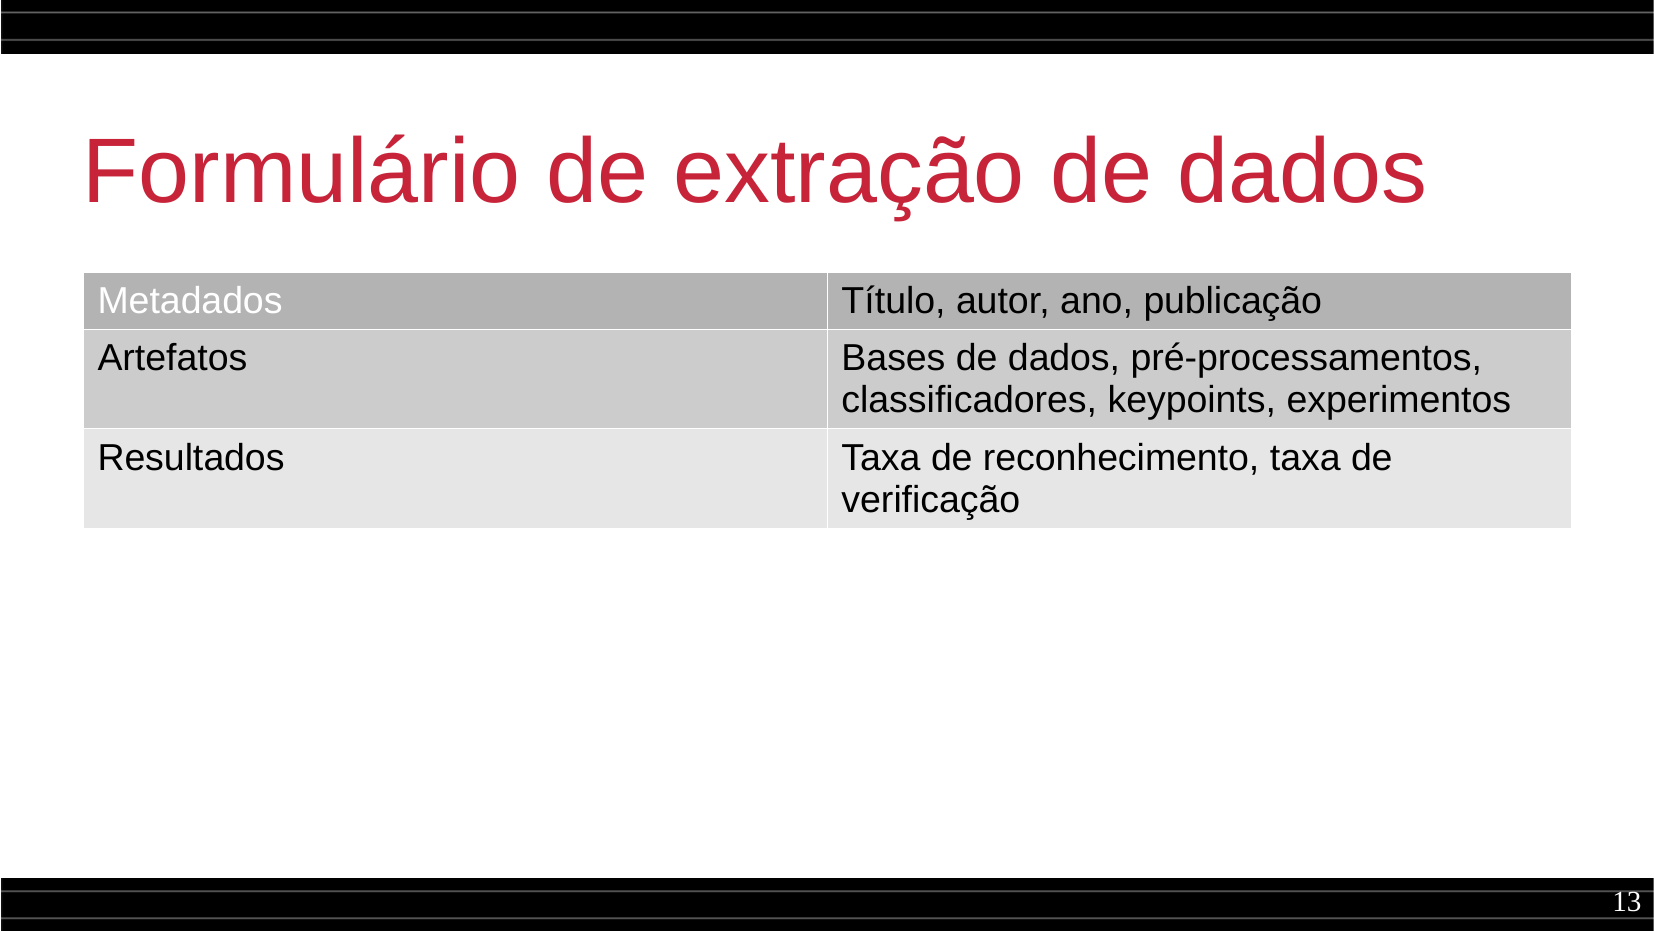

# Formulário de extração de dados
| Metadados | Título, autor, ano, publicação |
| --- | --- |
| Artefatos | Bases de dados, pré-processamentos, classificadores, keypoints, experimentos |
| Resultados | Taxa de reconhecimento, taxa de verificação |